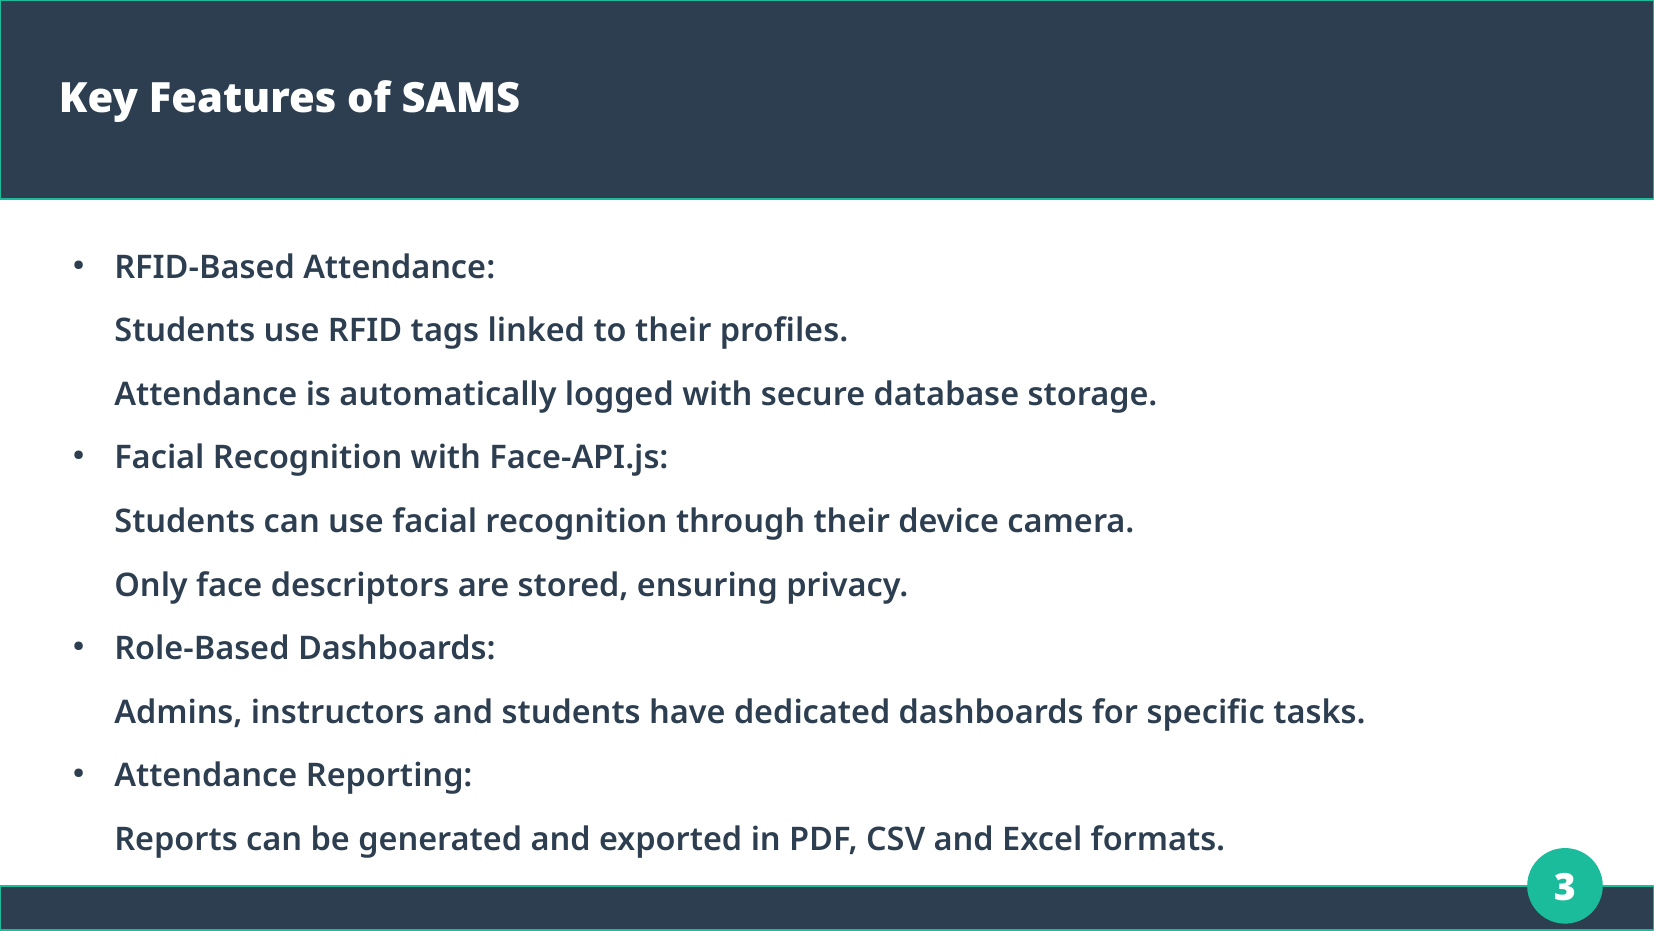

# Key Features of SAMS
RFID-Based Attendance:
Students use RFID tags linked to their profiles.
Attendance is automatically logged with secure database storage.
Facial Recognition with Face-API.js:
Students can use facial recognition through their device camera.
Only face descriptors are stored, ensuring privacy.
Role-Based Dashboards:
Admins, instructors and students have dedicated dashboards for specific tasks.
Attendance Reporting:
Reports can be generated and exported in PDF, CSV and Excel formats.
3